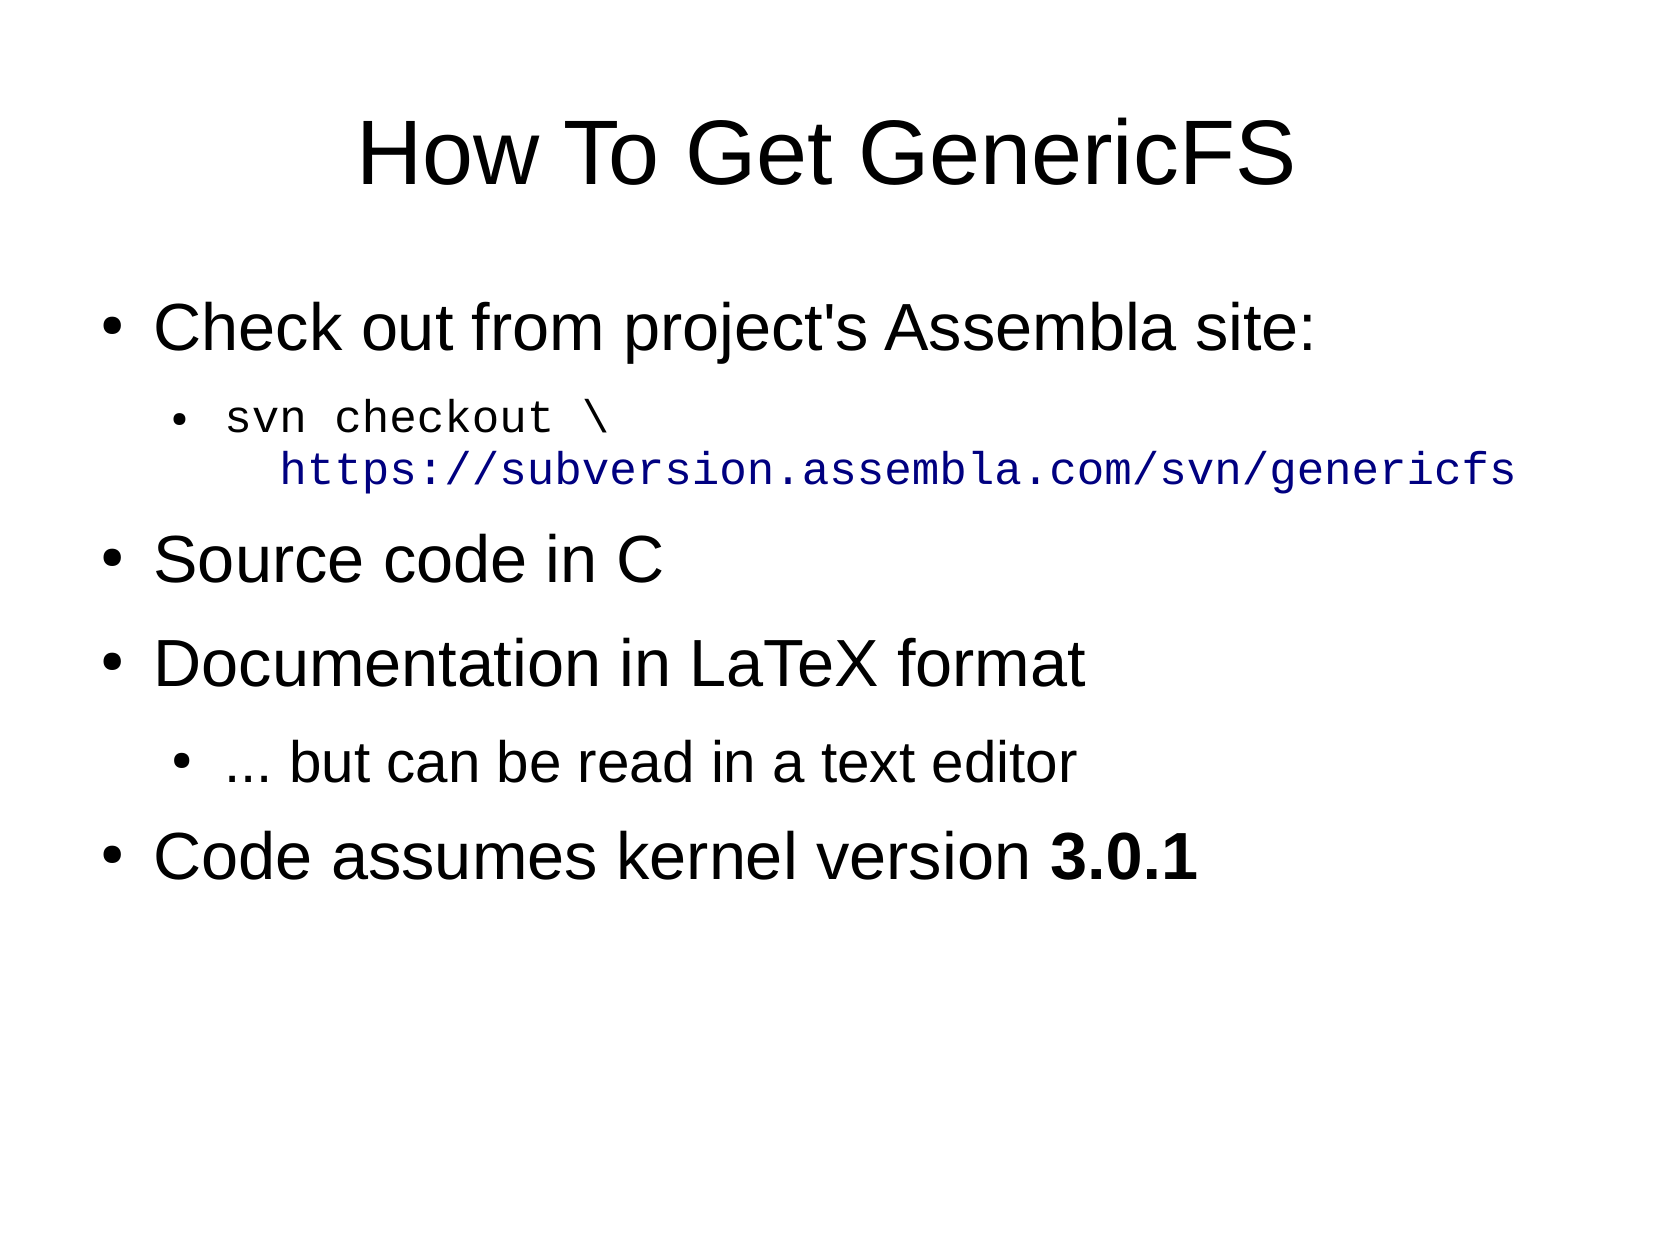

# How To Get GenericFS
Check out from project's Assembla site:
svn checkout \
 https://subversion.assembla.com/svn/genericfs
Source code in C
Documentation in LaTeX format
... but can be read in a text editor
Code assumes kernel version 3.0.1